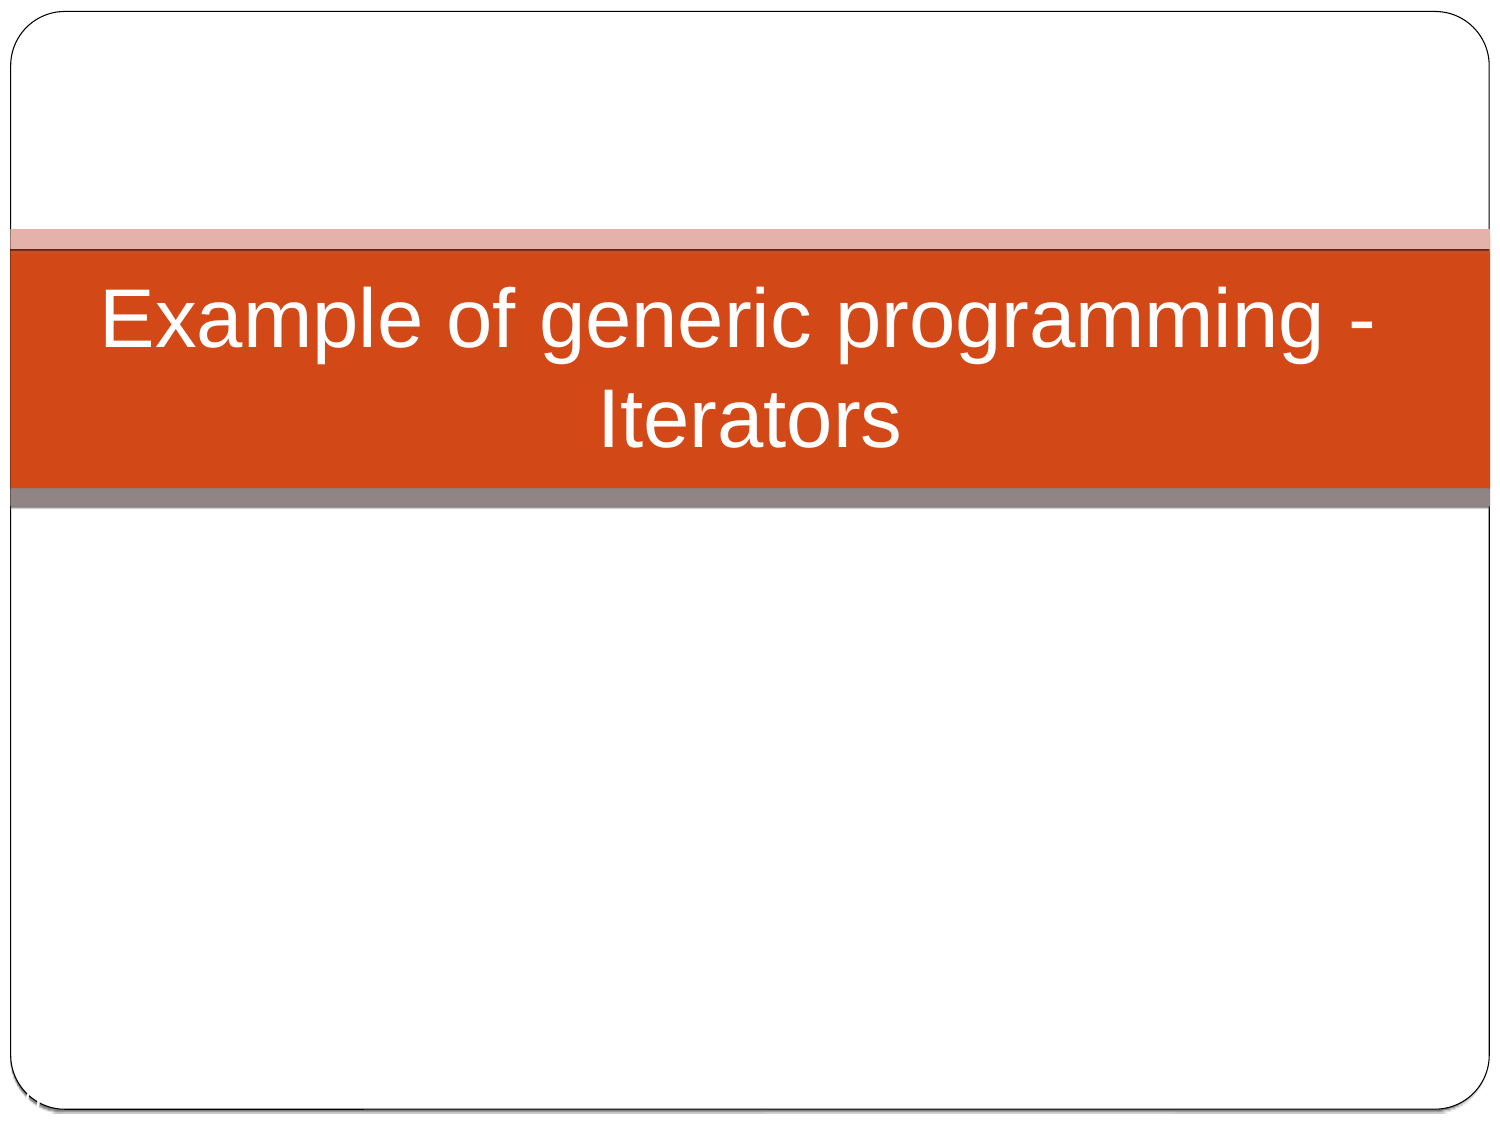

# Example of generic programming - Iterators